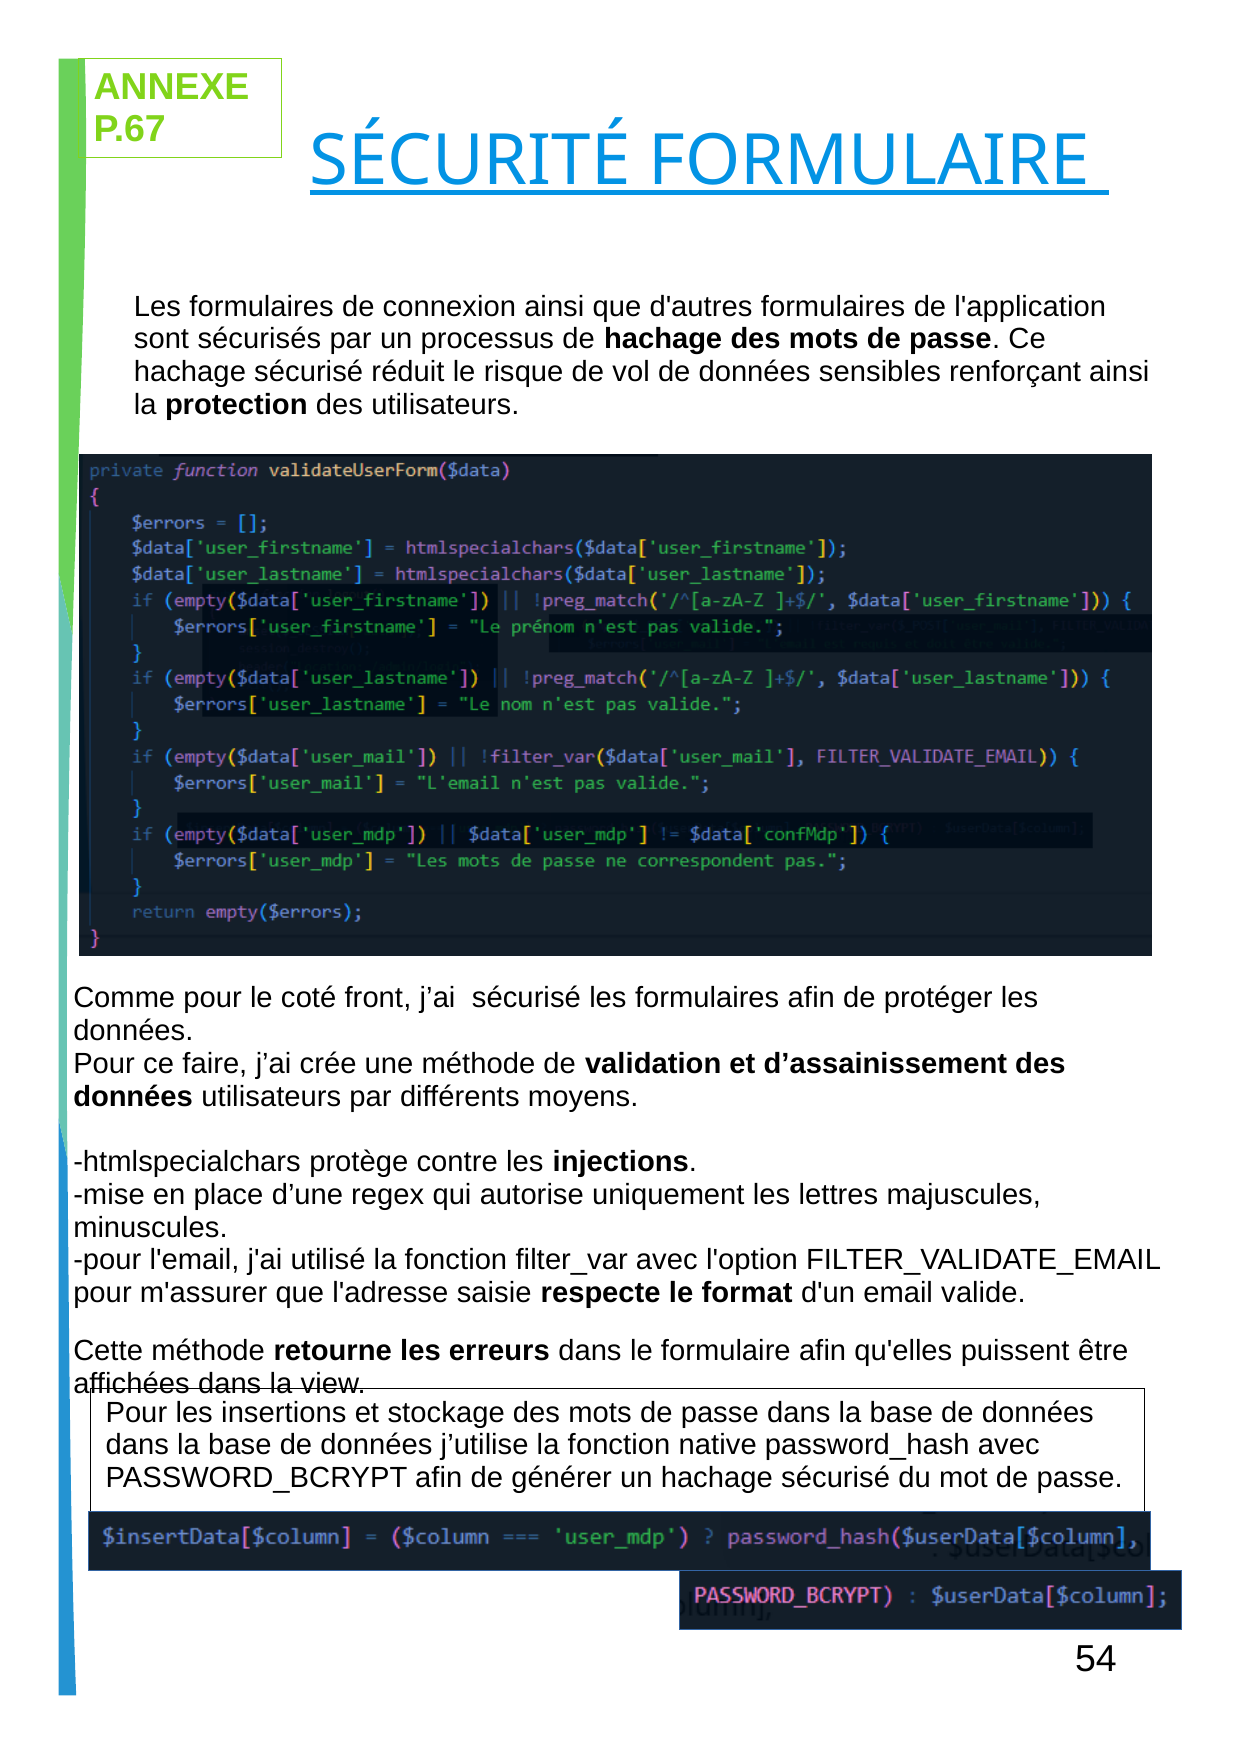

ANNEXE P.67
SÉCURITÉ FORMULAIRE
Les formulaires de connexion ainsi que d'autres formulaires de l'application sont sécurisés par un processus de hachage des mots de passe. Ce hachage sécurisé réduit le risque de vol de données sensibles renforçant ainsi la protection des utilisateurs.
Comme pour le coté front, j’ai sécurisé les formulaires afin de protéger les données.
Pour ce faire, j’ai crée une méthode de validation et d’assainissement des données utilisateurs par différents moyens.
-htmlspecialchars protège contre les injections.
-mise en place d’une regex qui autorise uniquement les lettres majuscules, minuscules.
-pour l'email, j'ai utilisé la fonction filter_var avec l'option FILTER_VALIDATE_EMAIL pour m'assurer que l'adresse saisie respecte le format d'un email valide.
Cette méthode retourne les erreurs dans le formulaire afin qu'elles puissent être affichées dans la view.
Pour les insertions et stockage des mots de passe dans la base de données dans la base de données j’utilise la fonction native password_hash avec PASSWORD_BCRYPT afin de générer un hachage sécurisé du mot de passe.